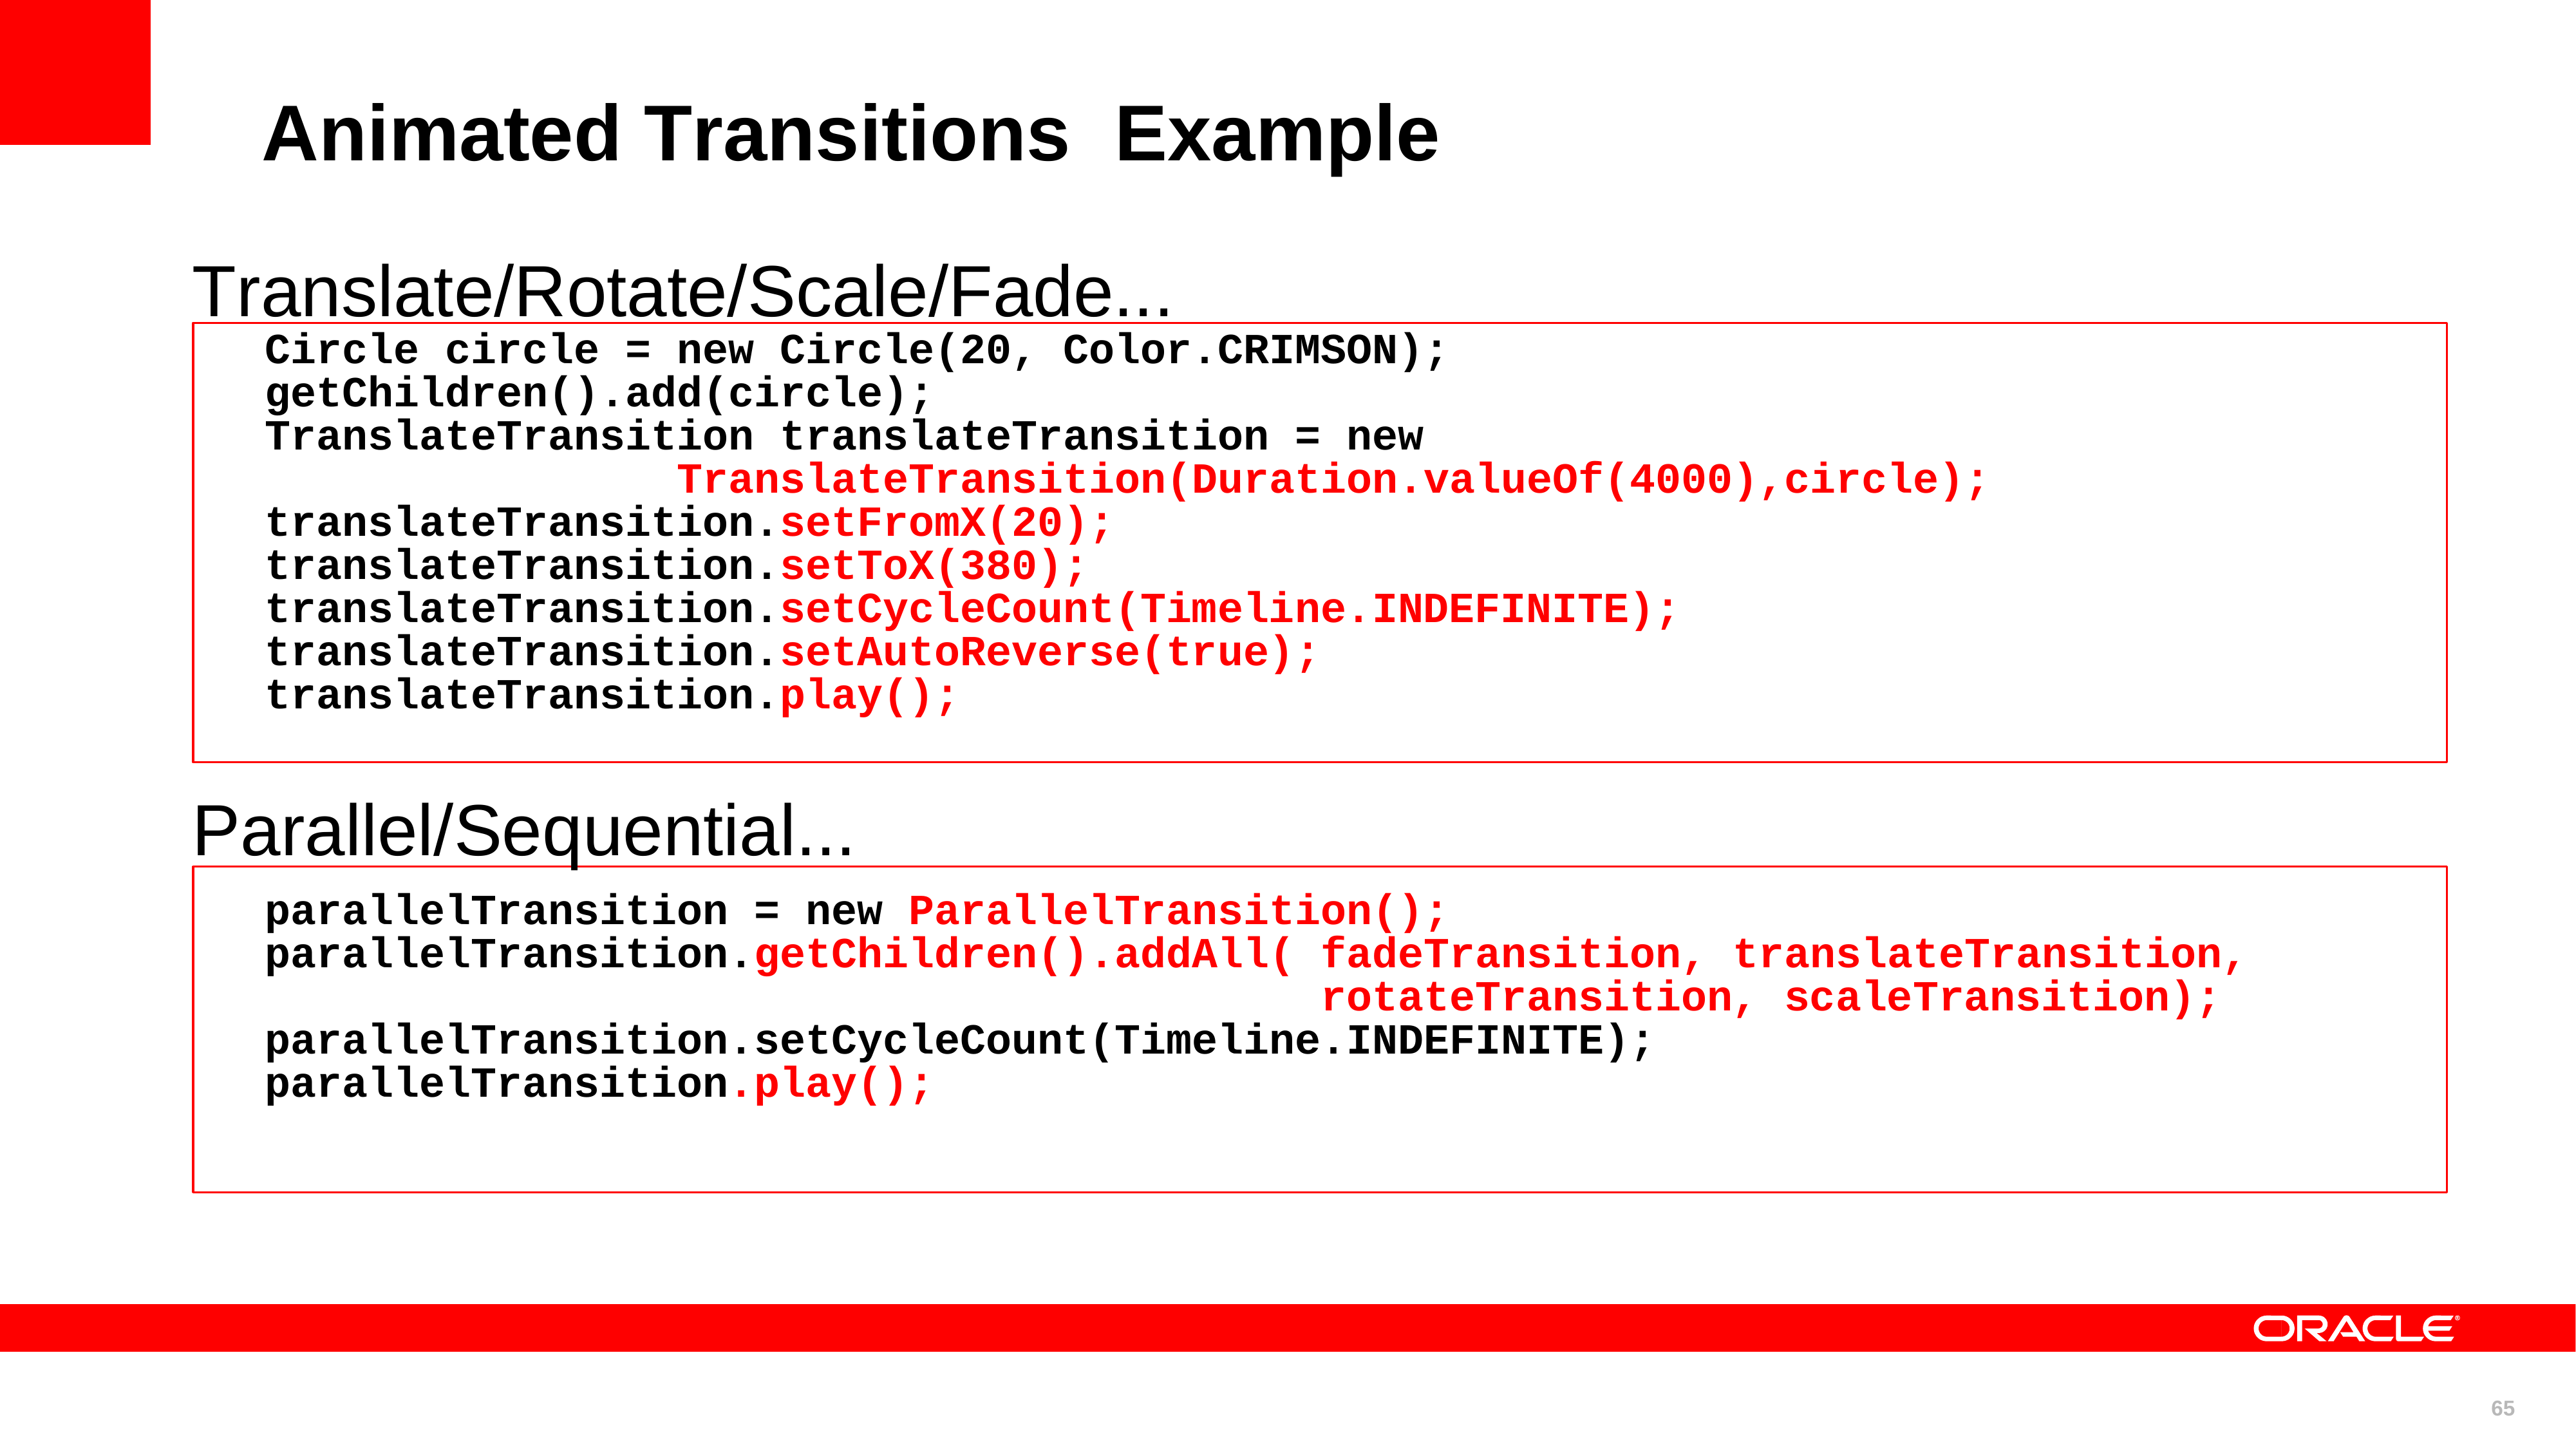

# Animated Transitions Example
Translate/Rotate/Scale/Fade...
Circle circle = new Circle(20, Color.CRIMSON);
getChildren().add(circle);
TranslateTransition translateTransition = new
 TranslateTransition(Duration.valueOf(4000),circle);
translateTransition.setFromX(20);
translateTransition.setToX(380);
translateTransition.setCycleCount(Timeline.INDEFINITE);
translateTransition.setAutoReverse(true);
translateTransition.play();
parallelTransition = new ParallelTransition();
parallelTransition.getChildren().addAll( fadeTransition, translateTransition,
 rotateTransition, scaleTransition);
parallelTransition.setCycleCount(Timeline.INDEFINITE);
parallelTransition.play();
Parallel/Sequential...